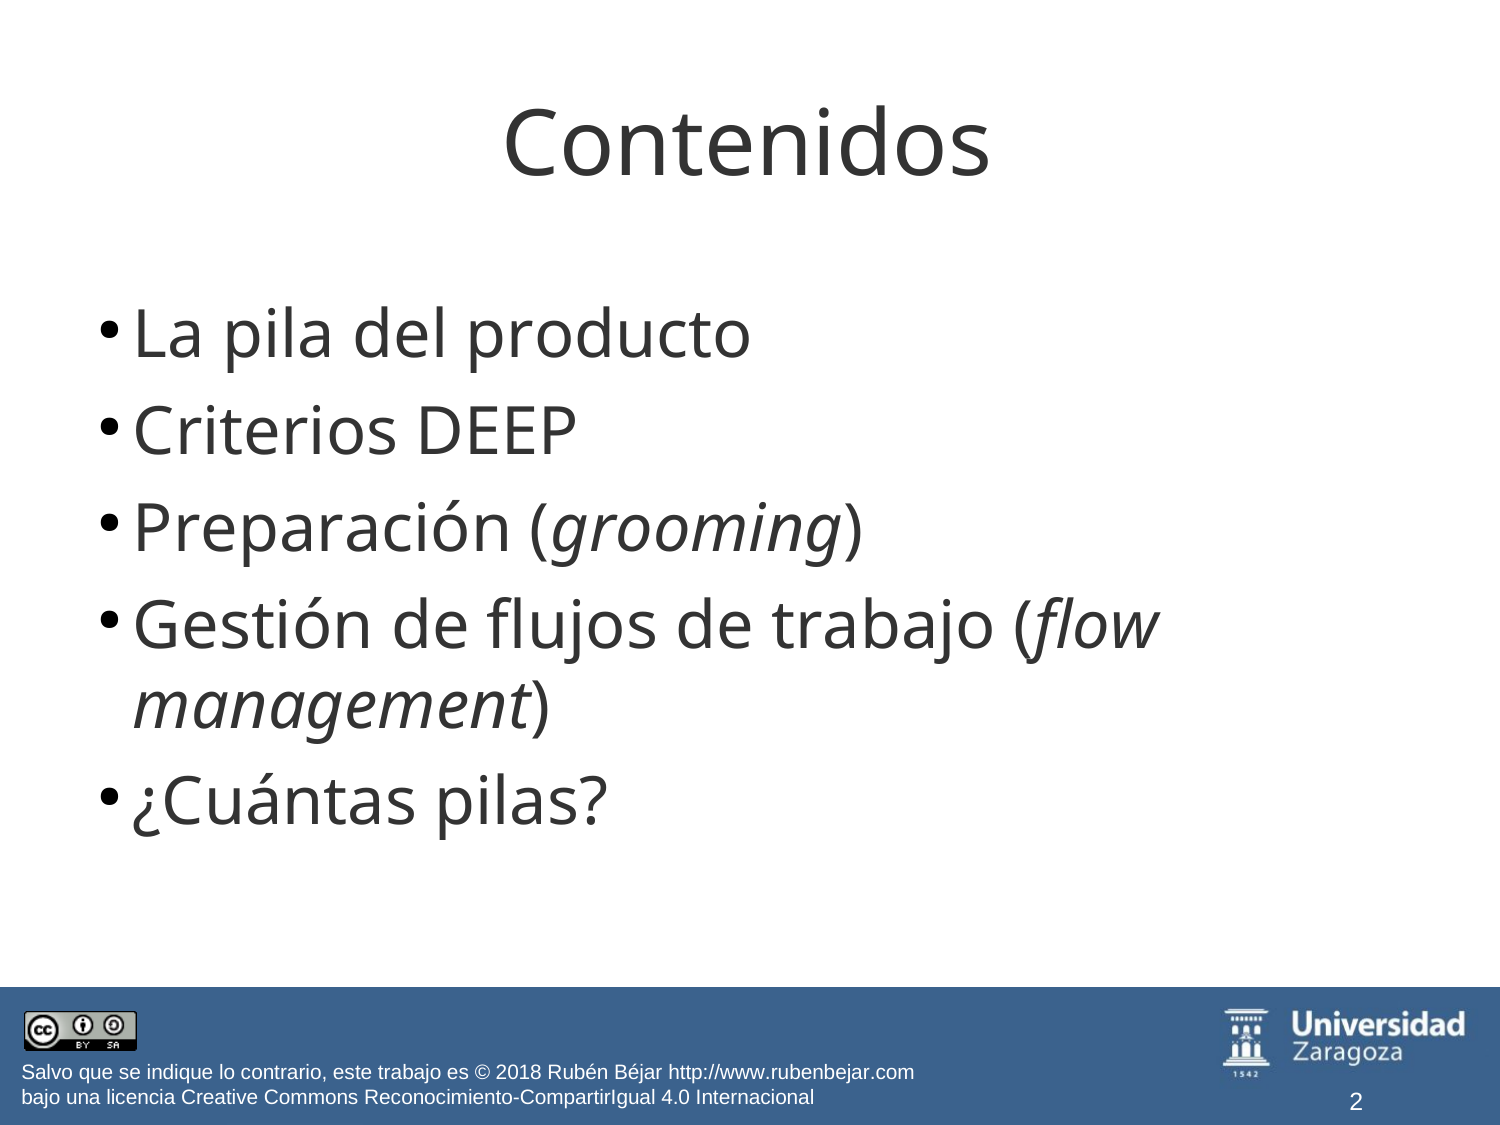

# Contenidos
La pila del producto
Criterios DEEP
Preparación (grooming)
Gestión de flujos de trabajo (flow management)
¿Cuántas pilas?